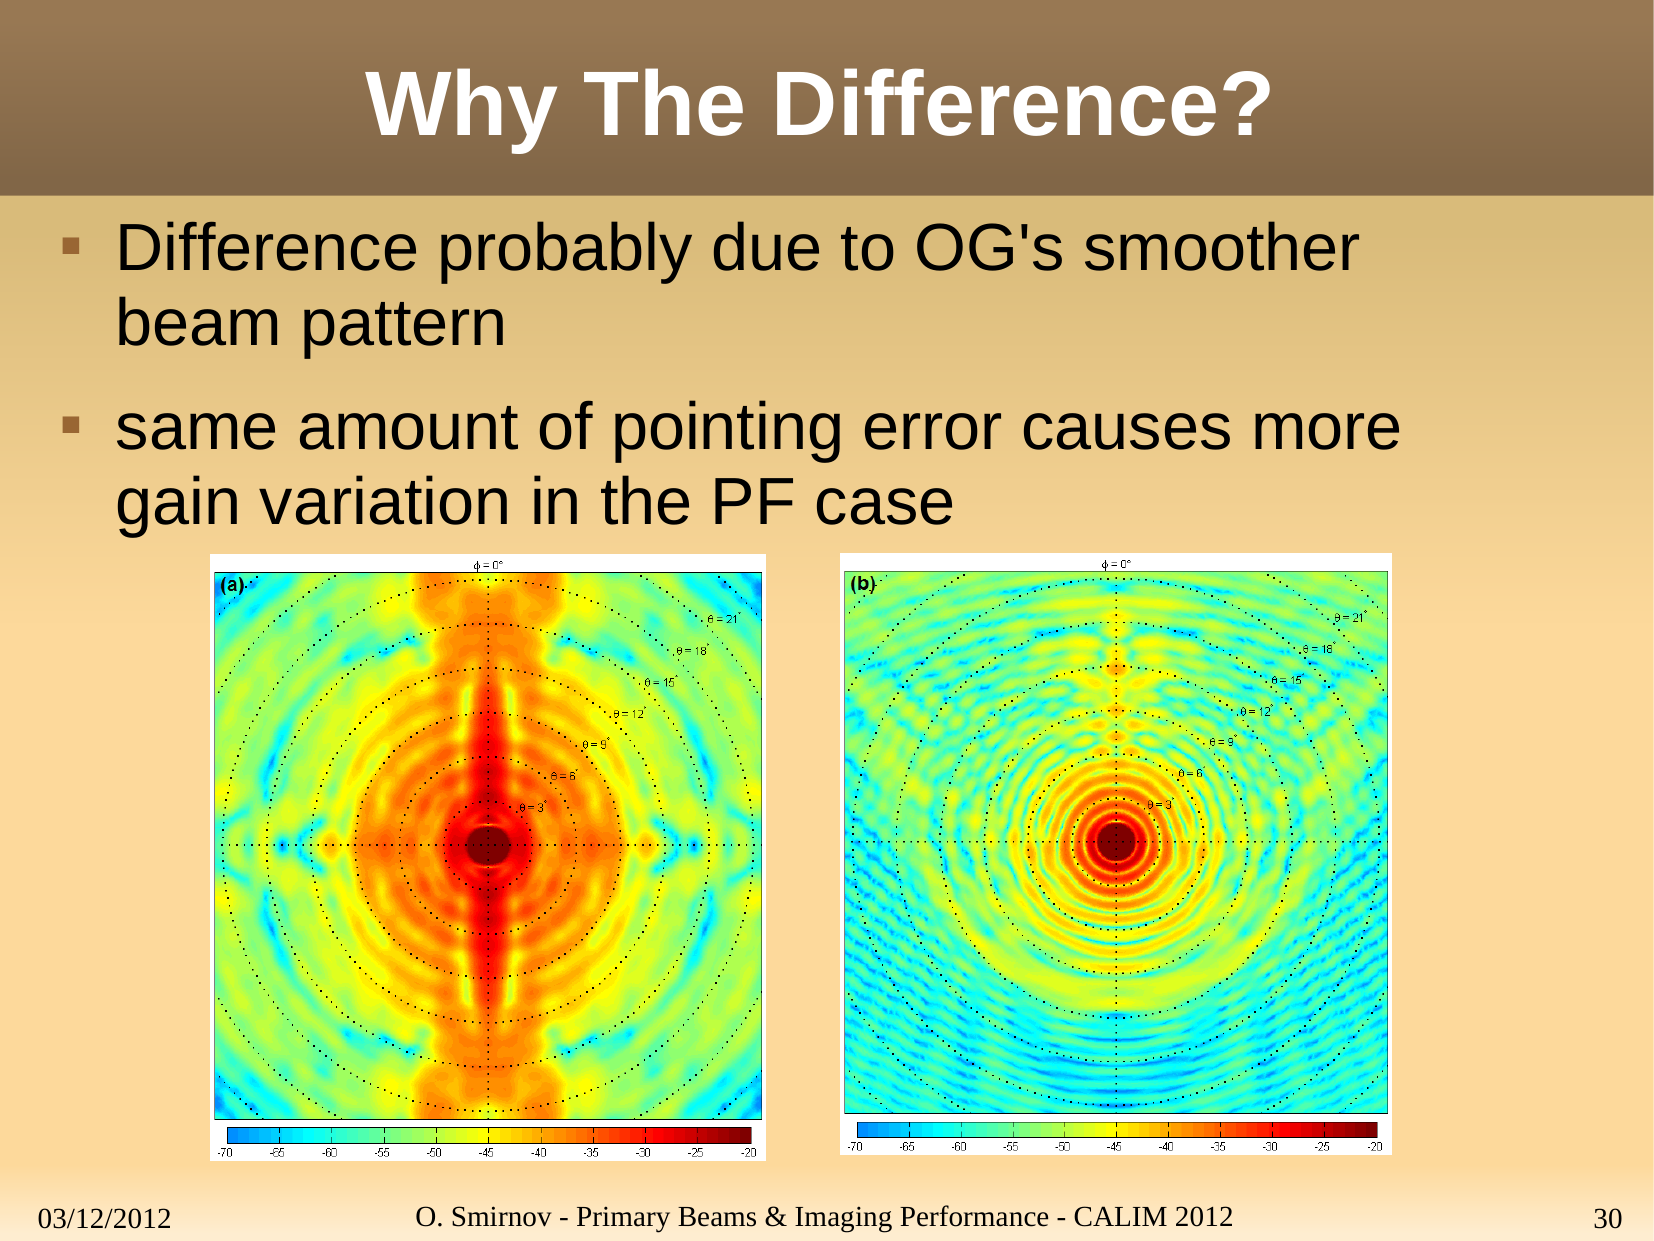

# Why The Difference?
Difference probably due to OG's smoother beam pattern
same amount of pointing error causes more gain variation in the PF case
O. Smirnov - Primary Beams & Imaging Performance - CALIM 2012
03/12/2012
30